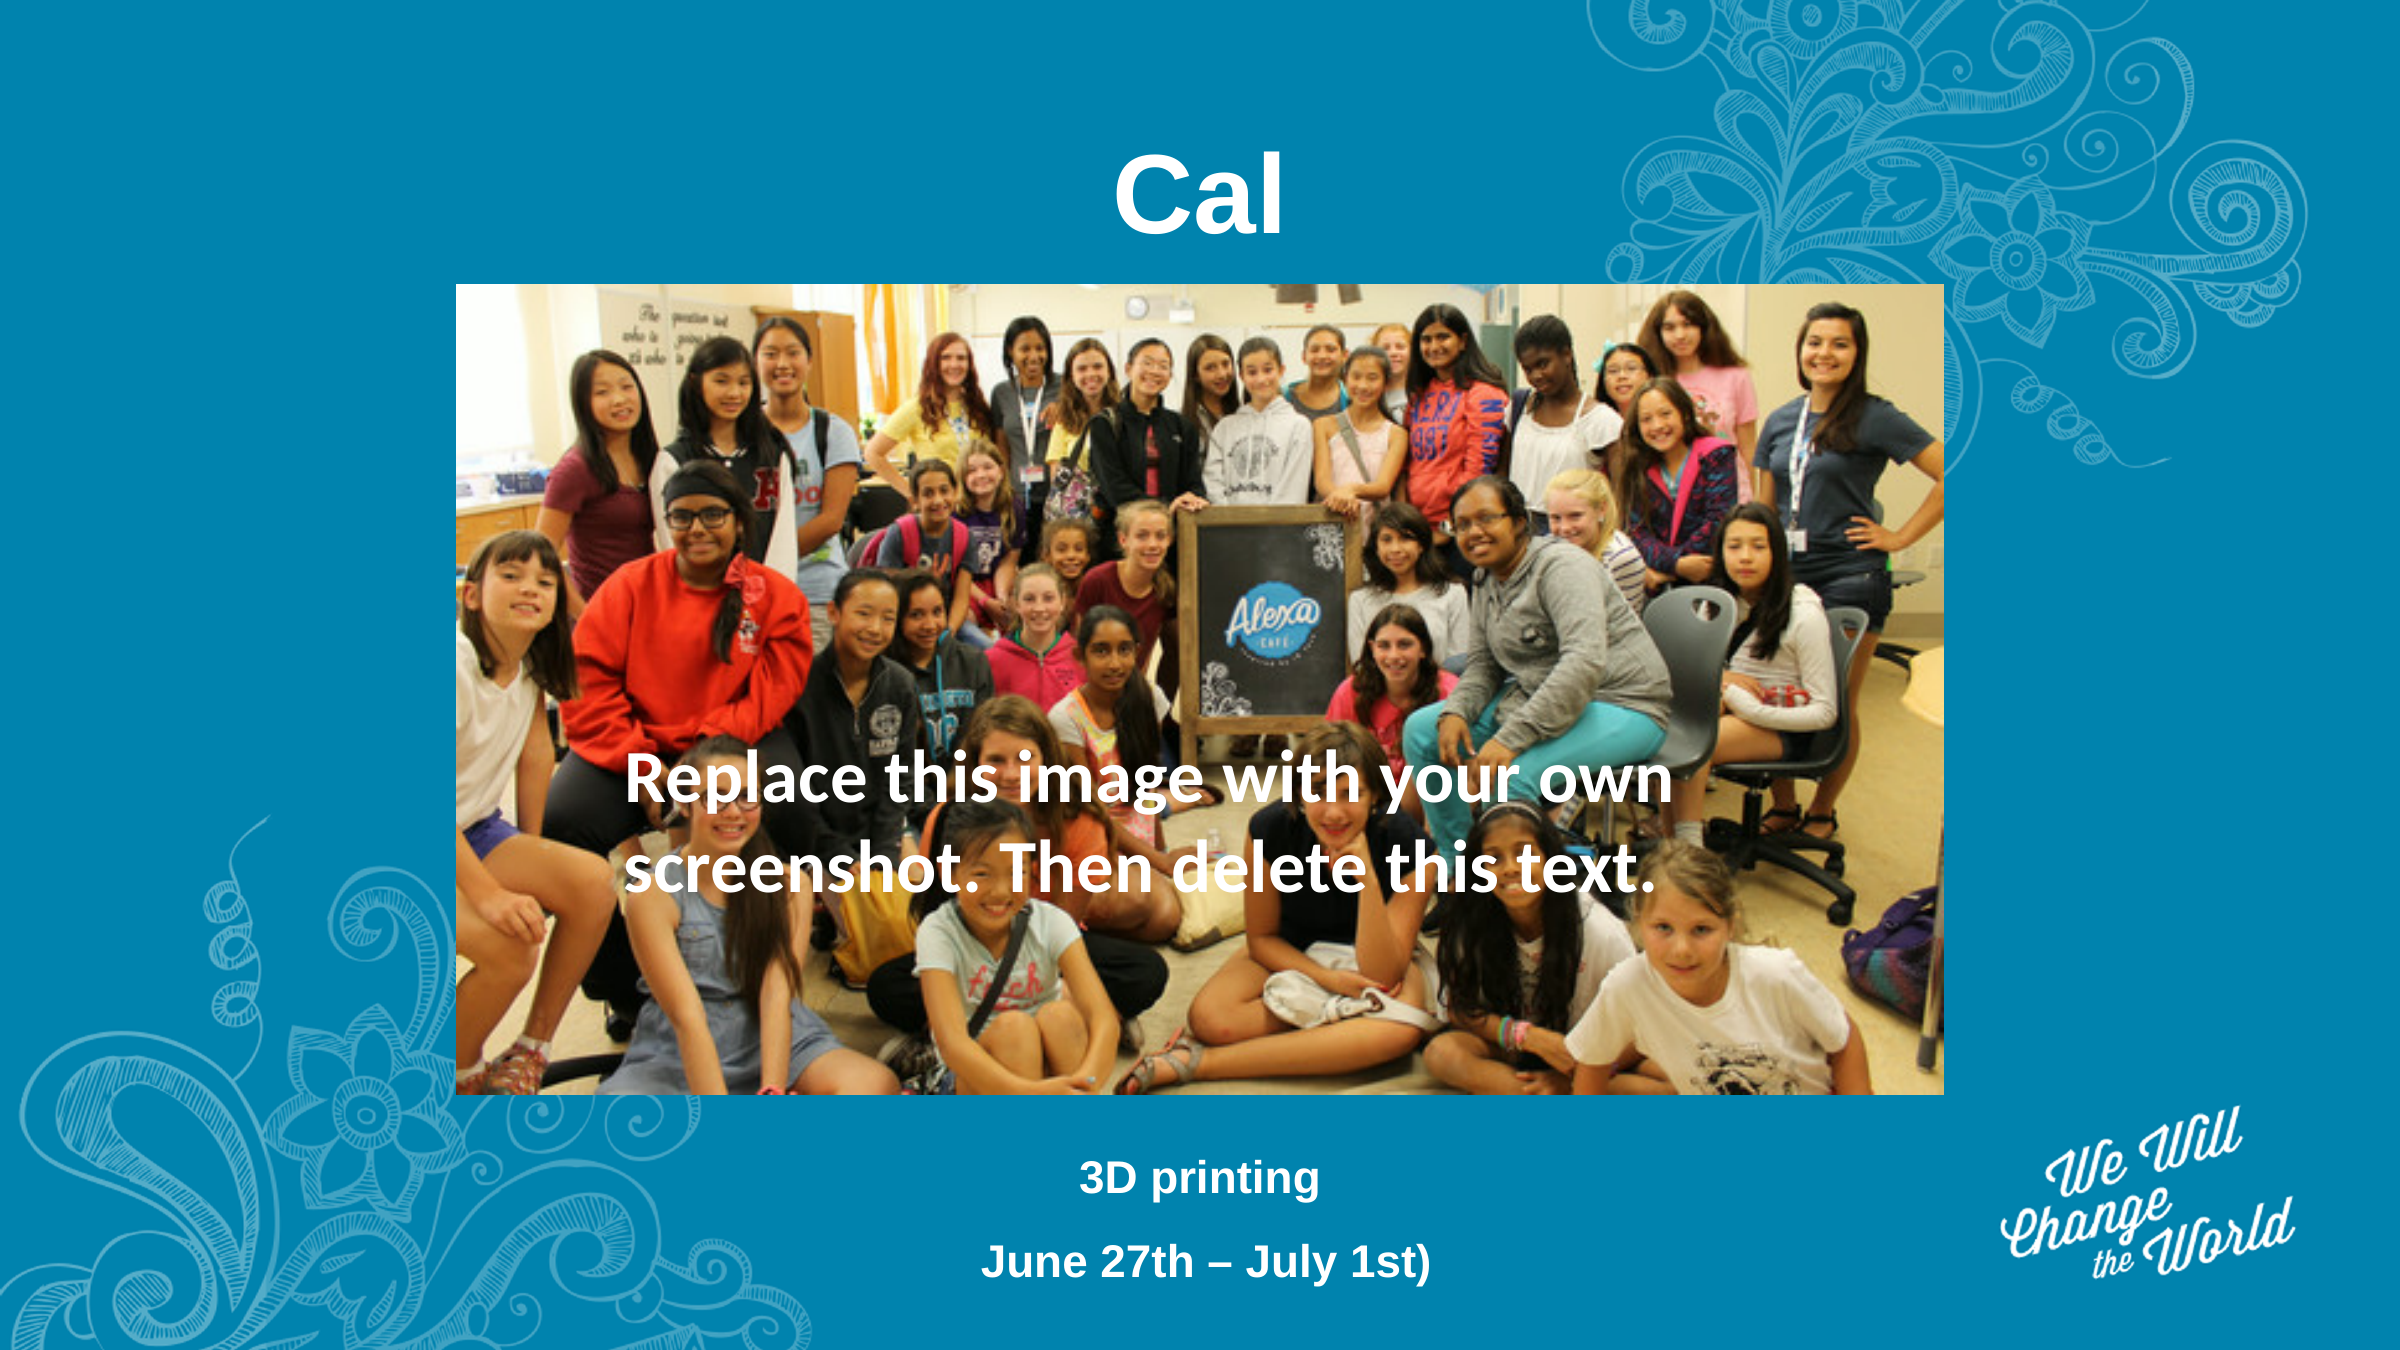

# Cal
Replace this image with your own screenshot. Then delete this text.
3D printing
 June 27th – July 1st)